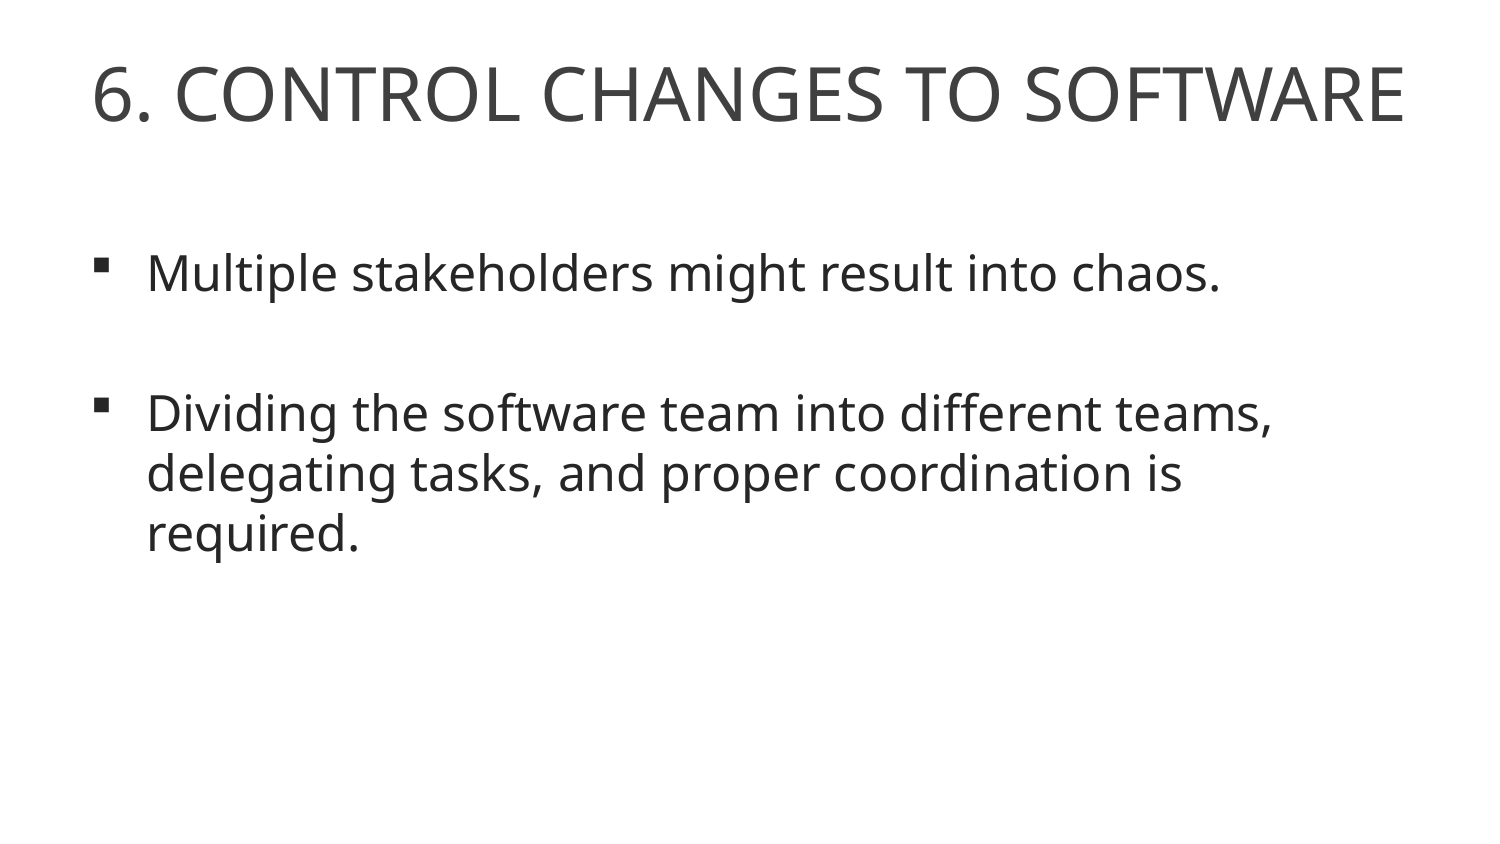

6. Control changes to software
# Multiple stakeholders might result into chaos.
Dividing the software team into different teams, delegating tasks, and proper coordination is required.